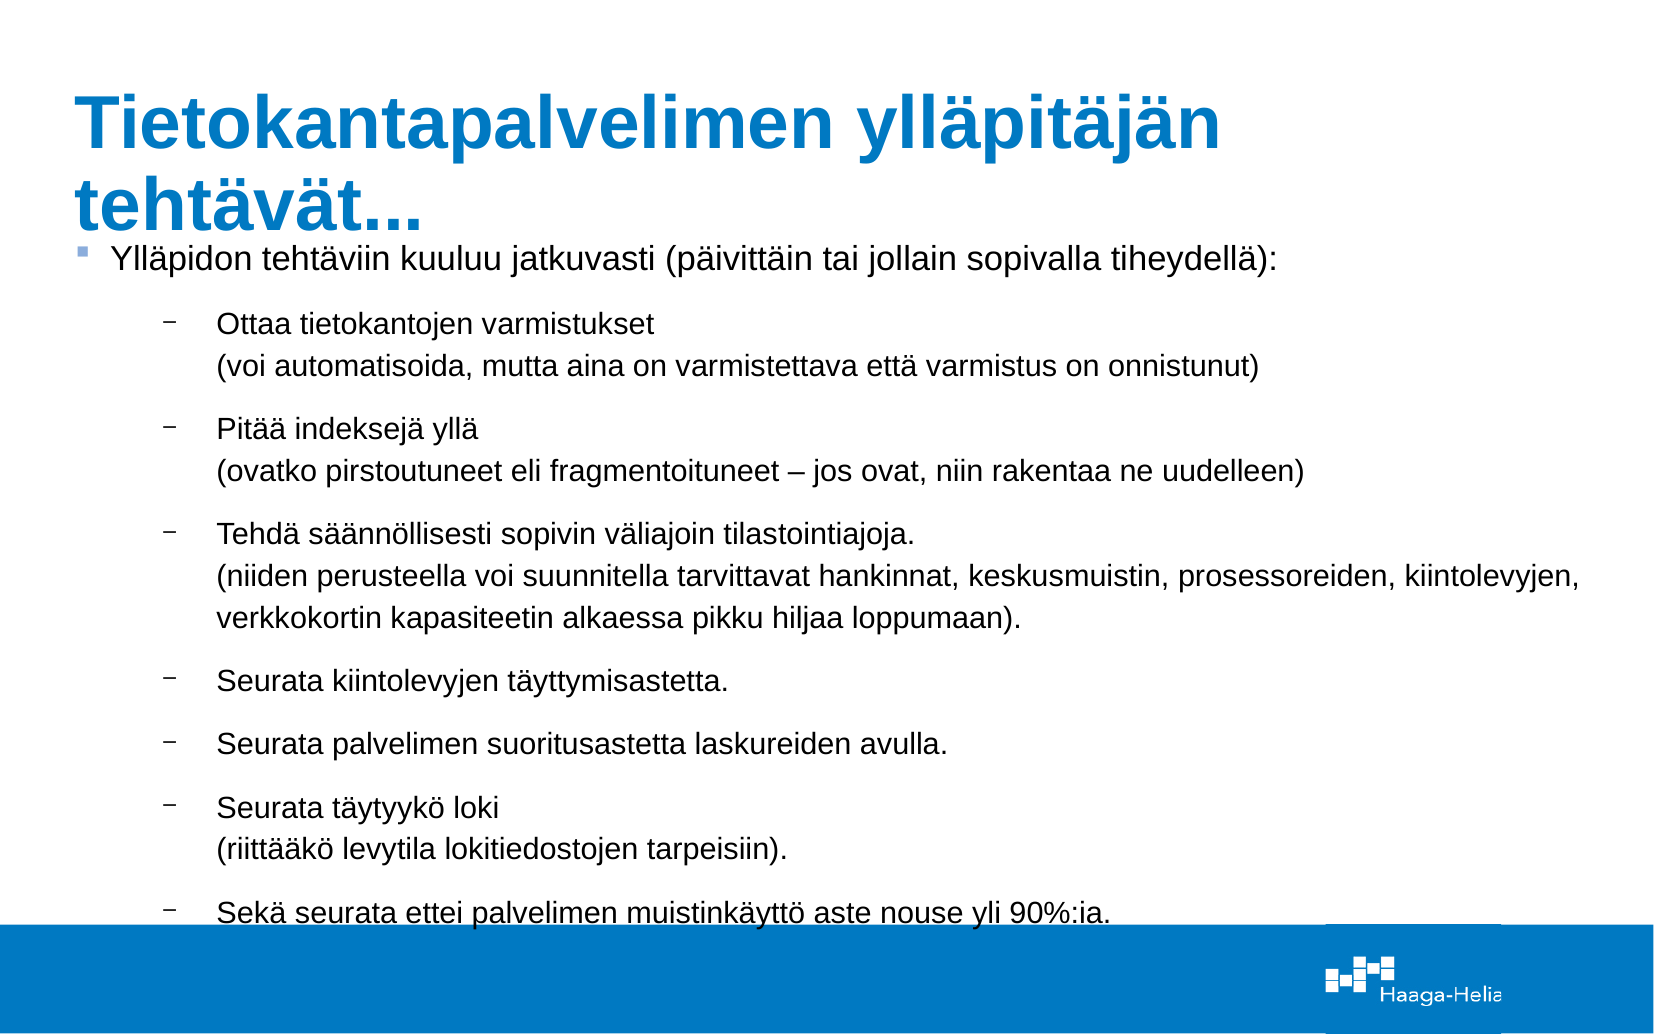

# Tietokantapalvelimen ylläpitäjän tehtävät...
Ylläpidon tehtäviin kuuluu jatkuvasti (päivittäin tai jollain sopivalla tiheydellä):
Ottaa tietokantojen varmistukset
(voi automatisoida, mutta aina on varmistettava että varmistus on onnistunut)
Pitää indeksejä yllä
(ovatko pirstoutuneet eli fragmentoituneet – jos ovat, niin rakentaa ne uudelleen)
Tehdä säännöllisesti sopivin väliajoin tilastointiajoja.
(niiden perusteella voi suunnitella tarvittavat hankinnat, keskusmuistin, prosessoreiden, kiintolevyjen, verkkokortin kapasiteetin alkaessa pikku hiljaa loppumaan).
Seurata kiintolevyjen täyttymisastetta.
Seurata palvelimen suoritusastetta laskureiden avulla.
Seurata täytyykö loki
(riittääkö levytila lokitiedostojen tarpeisiin).
Sekä seurata ettei palvelimen muistinkäyttö aste nouse yli 90%:ia.